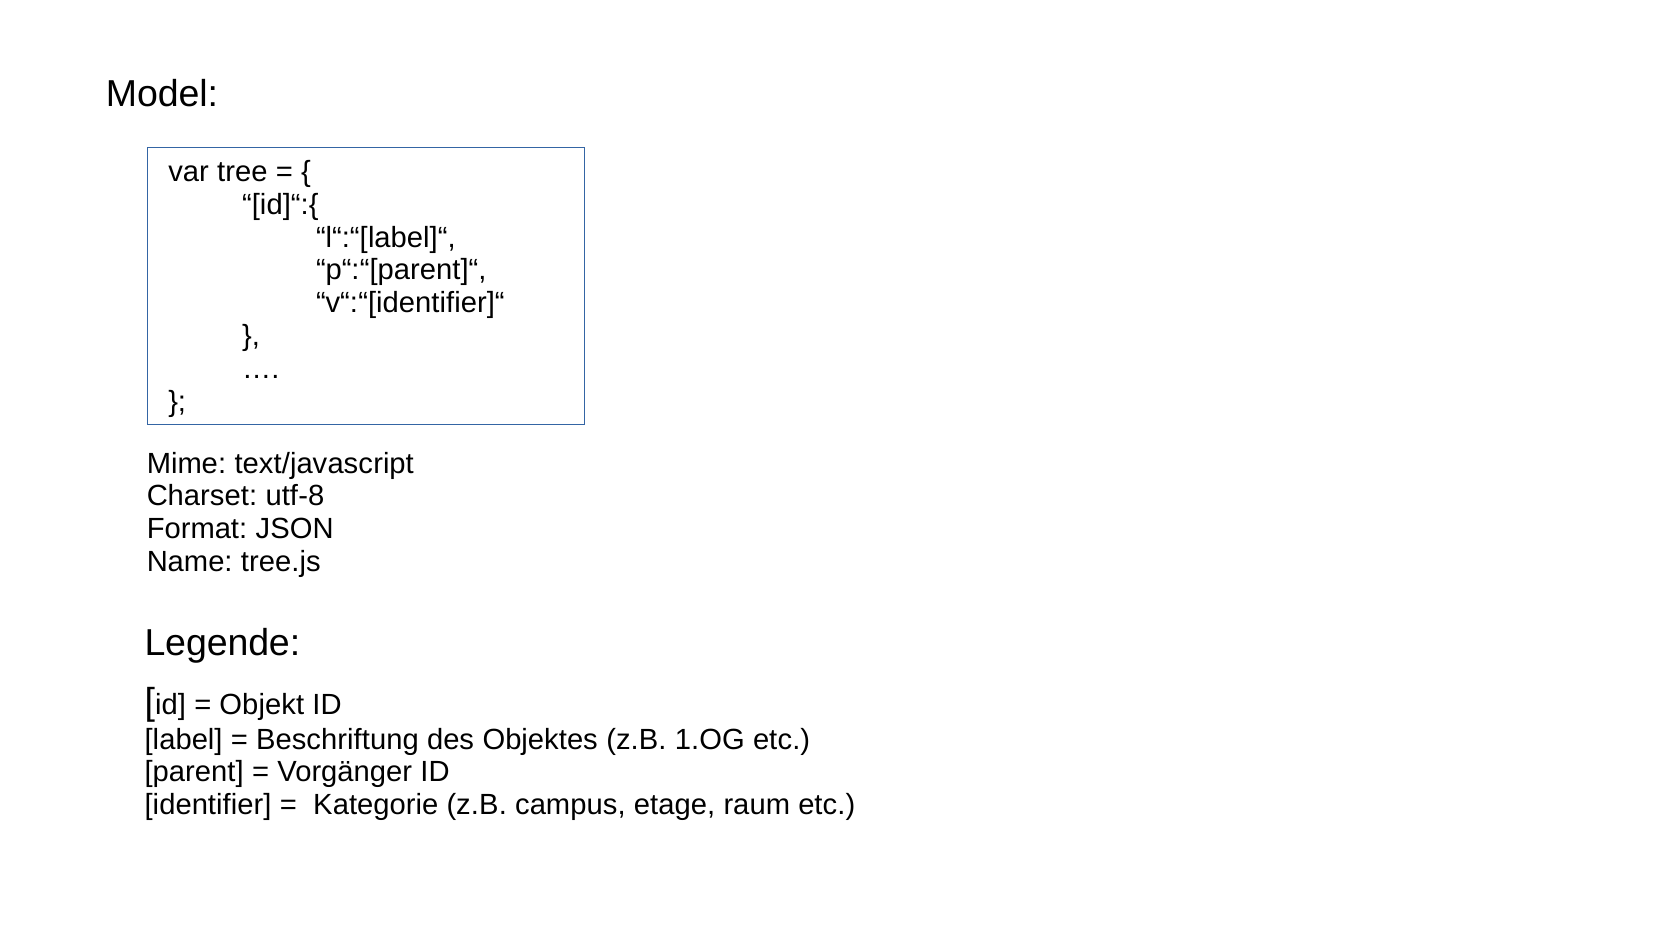

Model:
var tree = {
	“[id]“:{
		“l“:“[label]“,
		“p“:“[parent]“,
		“v“:“[identifier]“
	},
	….
};
Mime: text/javascript
Charset: utf-8
Format: JSON
Name: tree.js
Legende:
[id] = Objekt ID
[label] = Beschriftung des Objektes (z.B. 1.OG etc.)
[parent] = Vorgänger ID
[identifier] = Kategorie (z.B. campus, etage, raum etc.)